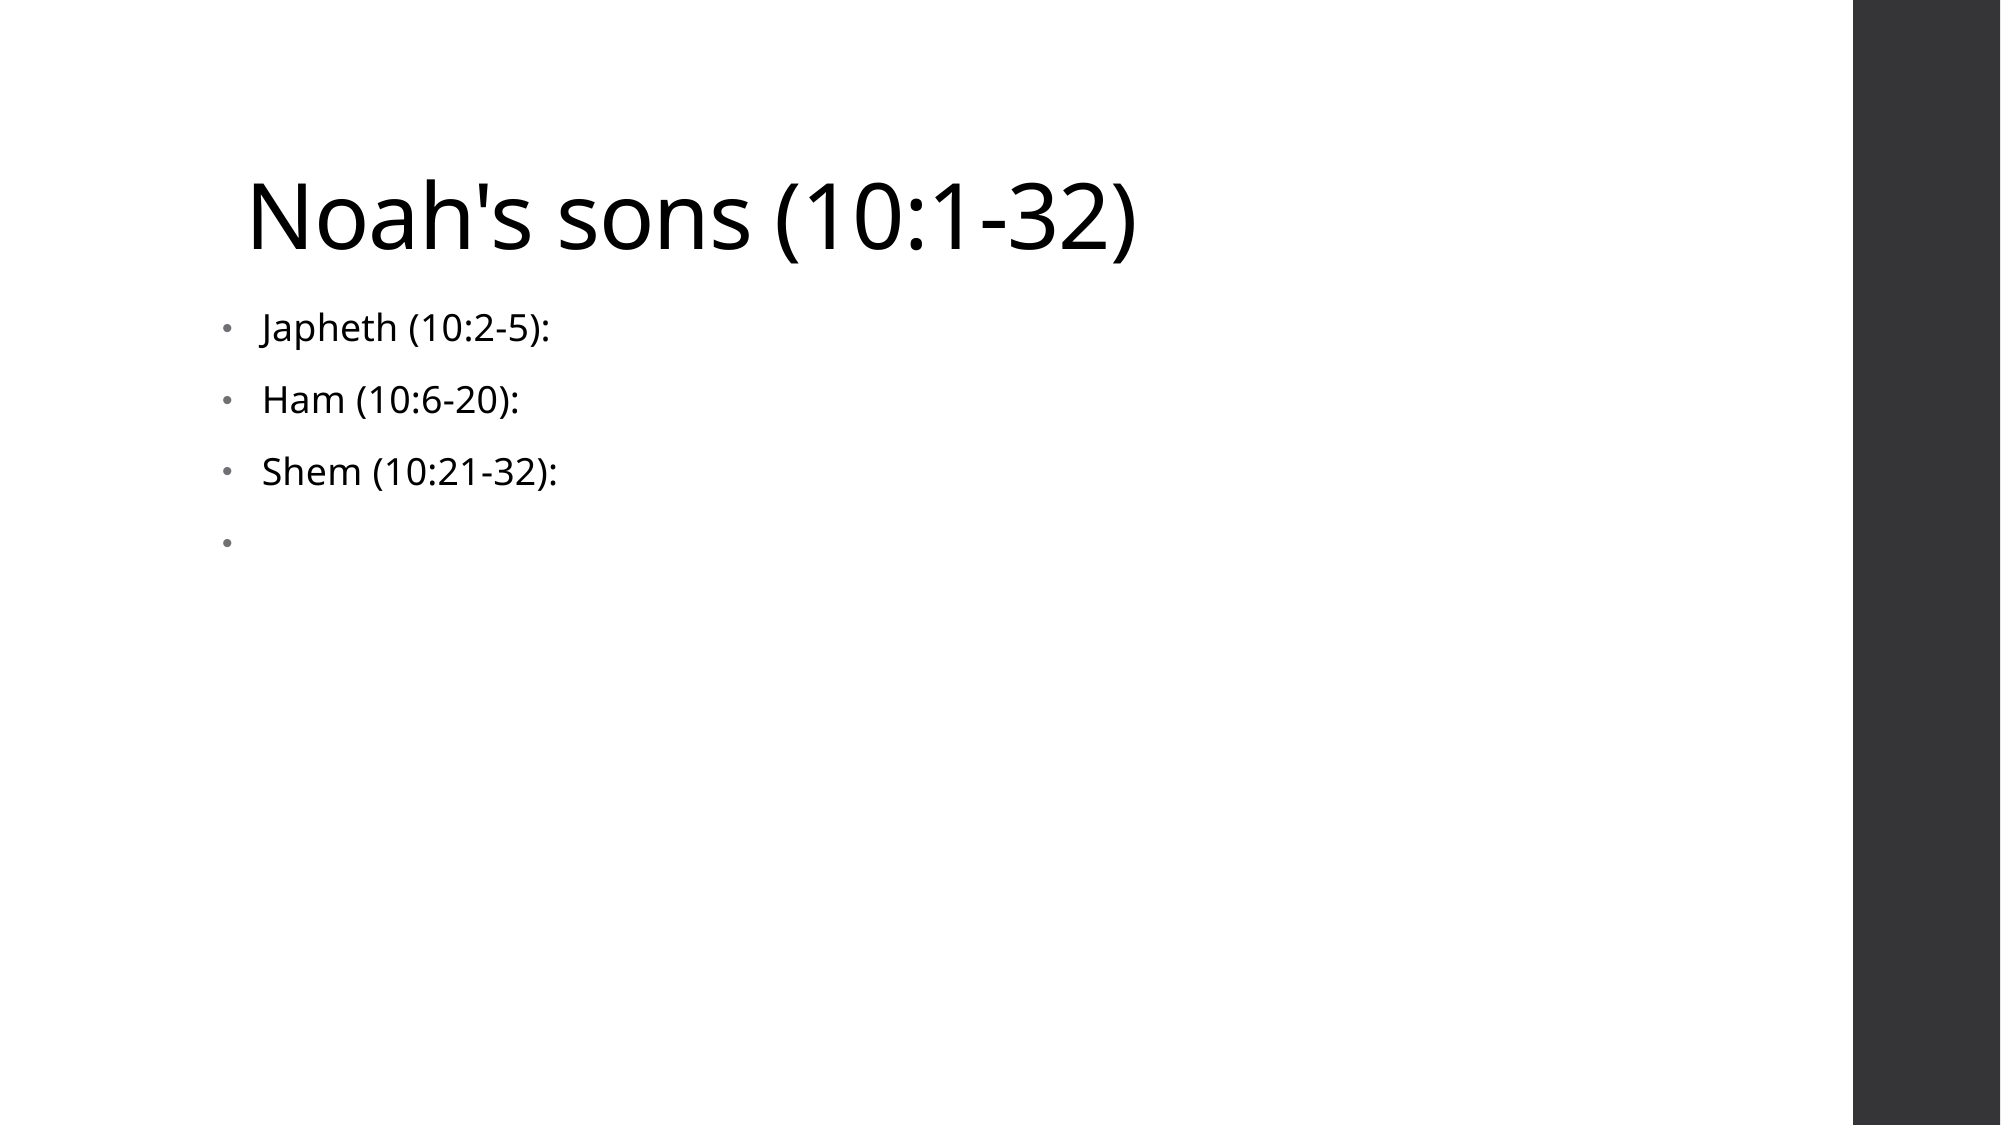

# Noah's sons (10:1-32)
 Japheth (10:2-5):
 Ham (10:6-20):
 Shem (10:21-32):